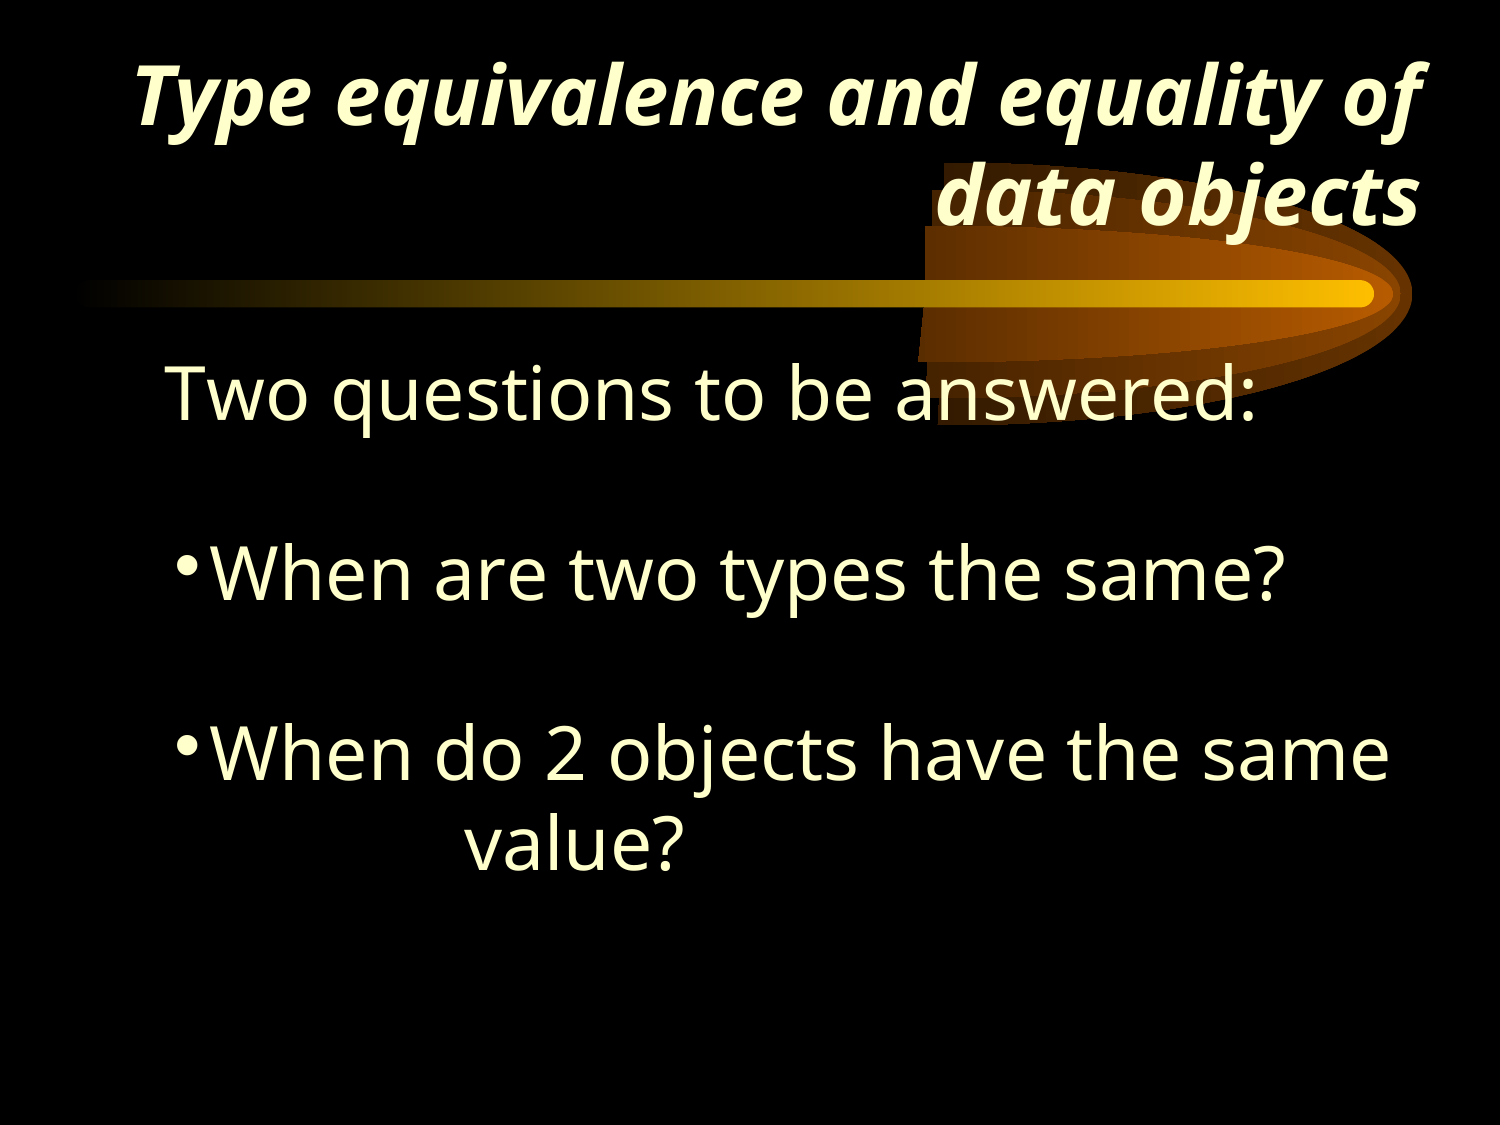

# Type equivalence and equality of data objects
Two questions to be answered:
When are two types the same?
When do 2 objects have the same 		value?